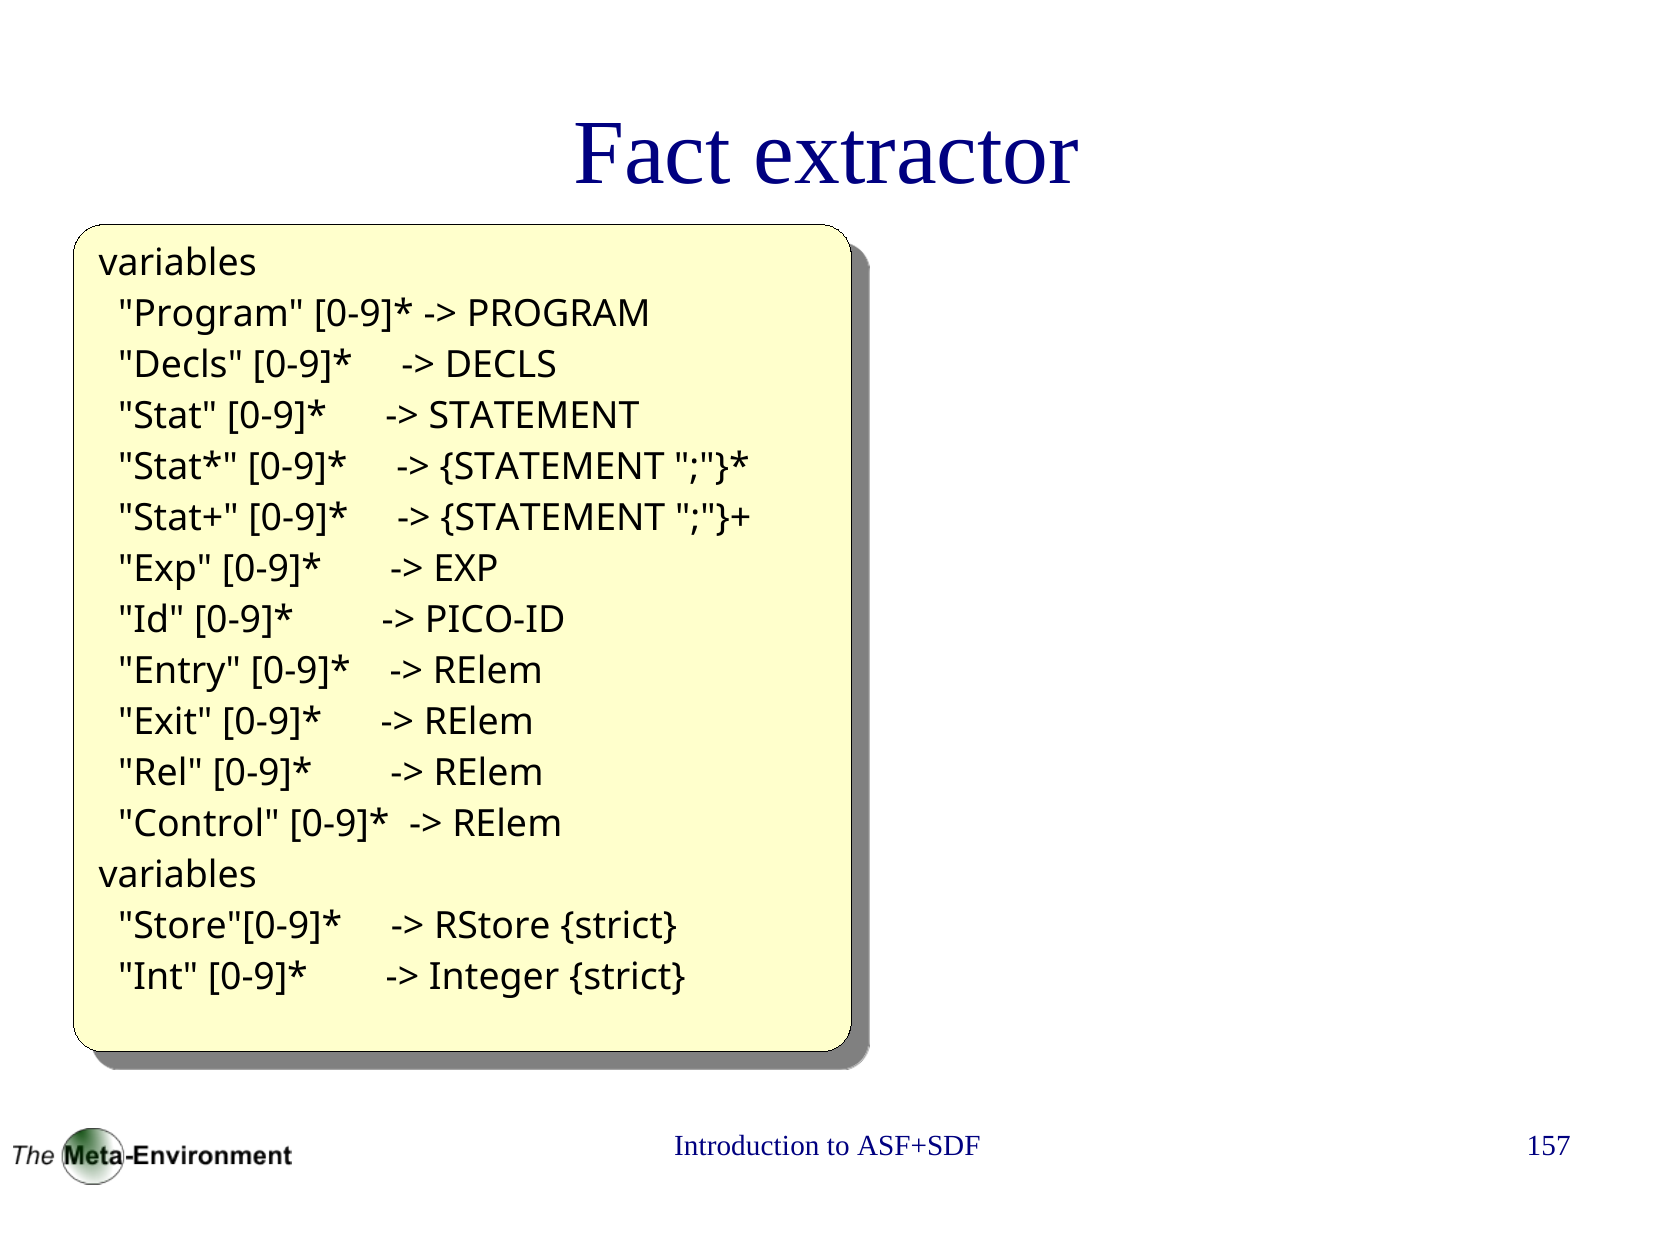

# Fact extractor
variables
 "Program" [0-9]* -> PROGRAM
 "Decls" [0-9]* -> DECLS
 "Stat" [0-9]* -> STATEMENT
 "Stat*" [0-9]* -> {STATEMENT ";"}*
 "Stat+" [0-9]* -> {STATEMENT ";"}+
 "Exp" [0-9]* -> EXP
 "Id" [0-9]* -> PICO-ID
 "Entry" [0-9]* -> RElem
 "Exit" [0-9]* -> RElem
 "Rel" [0-9]* -> RElem
 "Control" [0-9]* -> RElem
variables
 "Store"[0-9]* -> RStore {strict}
 "Int" [0-9]* -> Integer {strict}
157